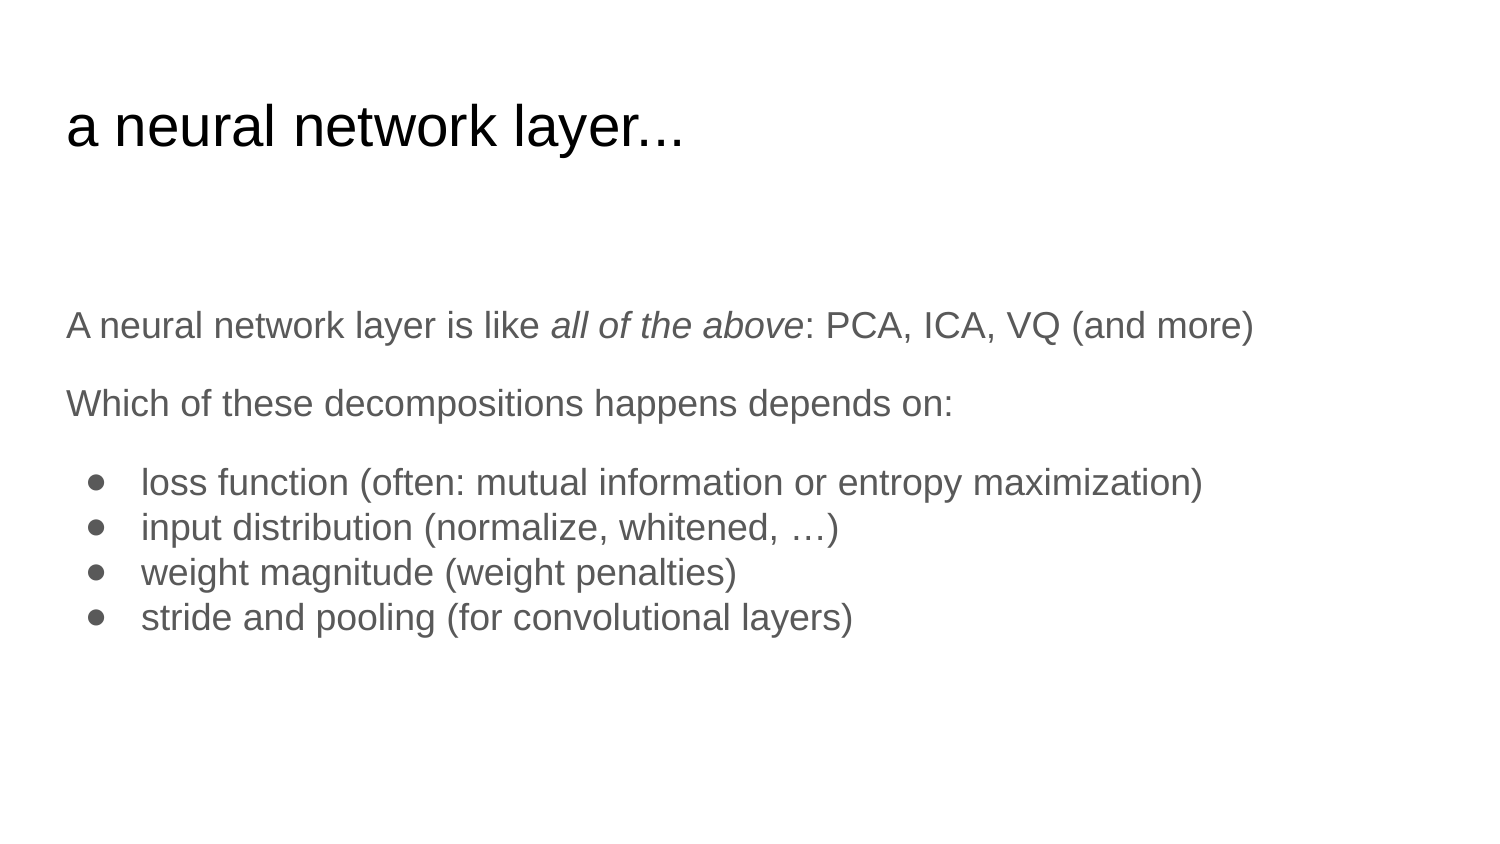

# a neural network layer...
A neural network layer is like all of the above: PCA, ICA, VQ (and more)
Which of these decompositions happens depends on:
loss function (often: mutual information or entropy maximization)
input distribution (normalize, whitened, …)
weight magnitude (weight penalties)
stride and pooling (for convolutional layers)